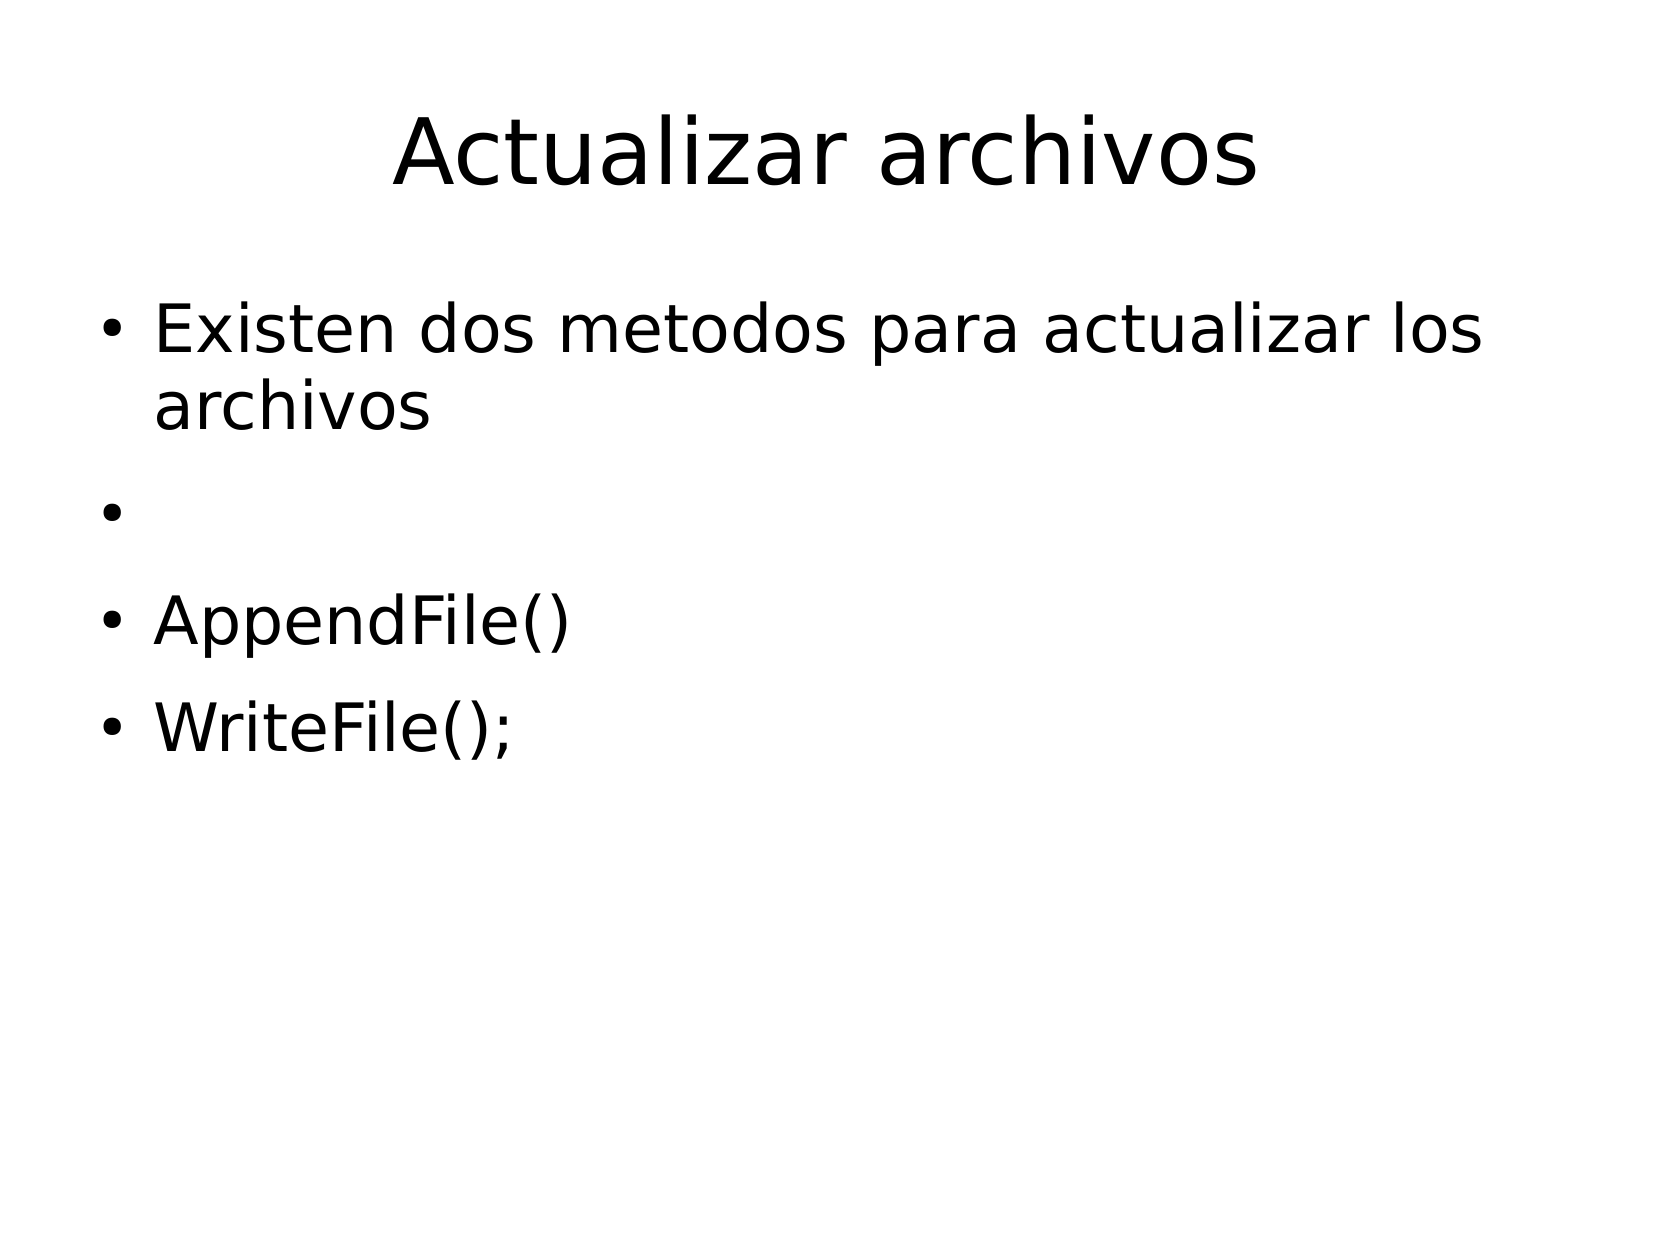

# Actualizar archivos
Existen dos metodos para actualizar los archivos
AppendFile()
WriteFile();